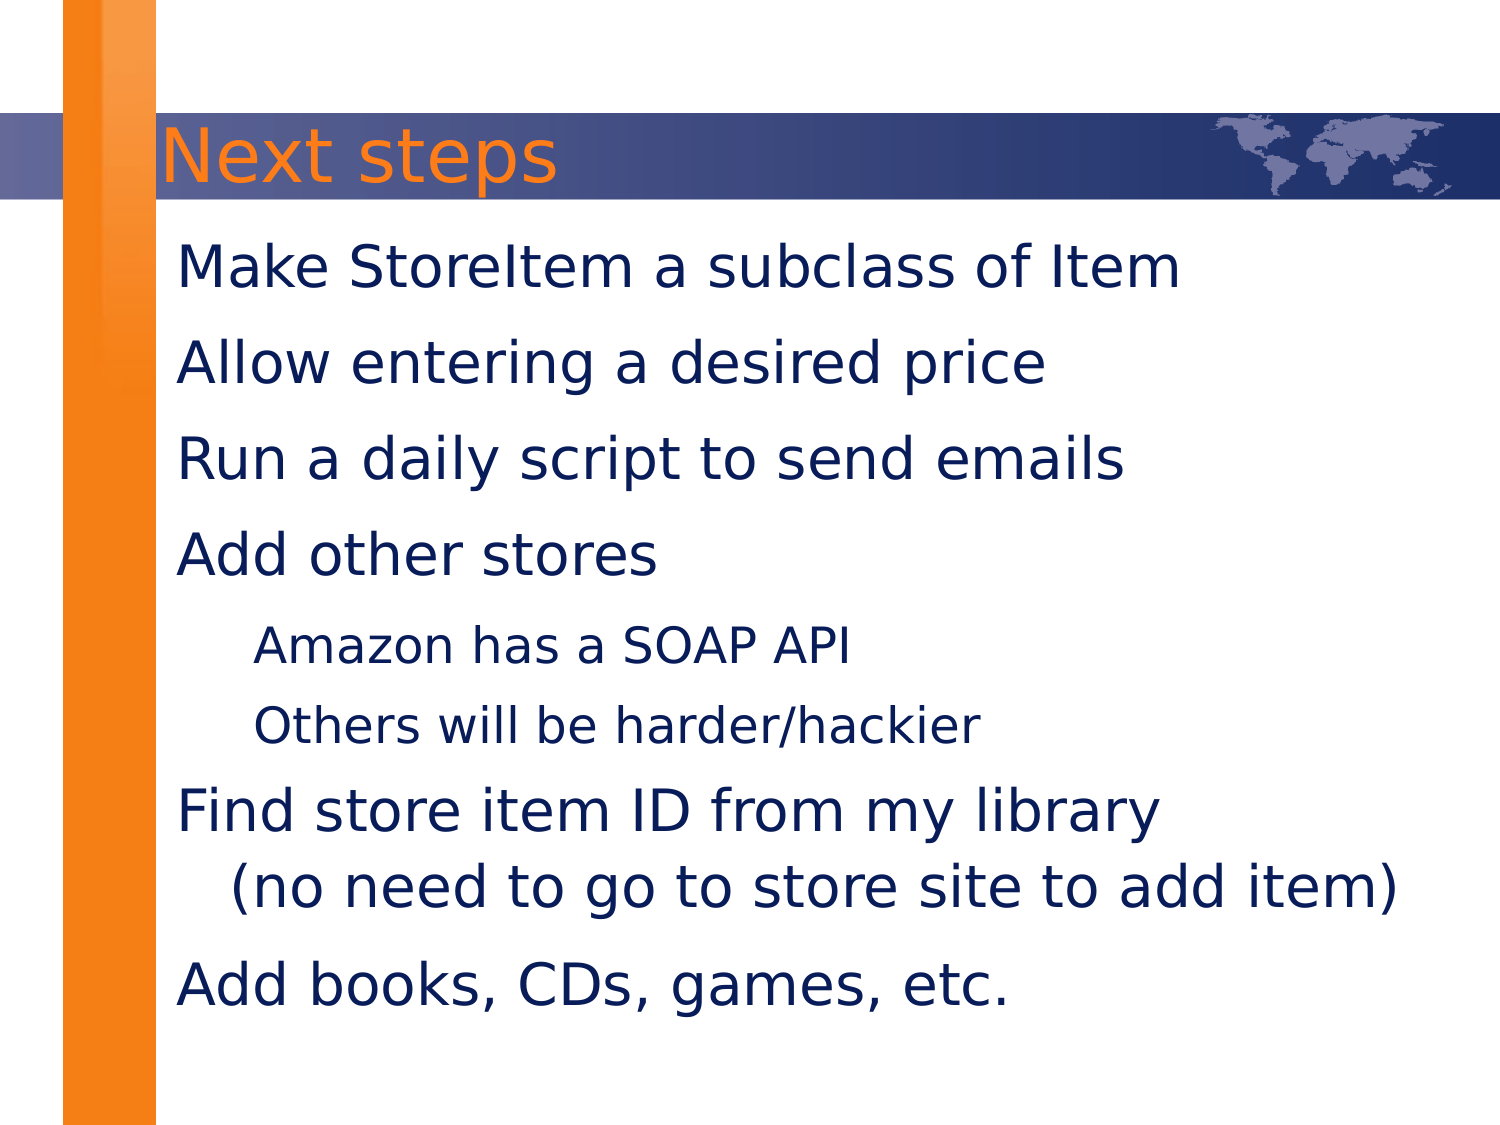

# Next steps
Make StoreItem a subclass of Item
Allow entering a desired price
Run a daily script to send emails
Add other stores
Amazon has a SOAP API
Others will be harder/hackier
Find store item ID from my library
(no need to go to store site to add item)‏
Add books, CDs, games, etc.